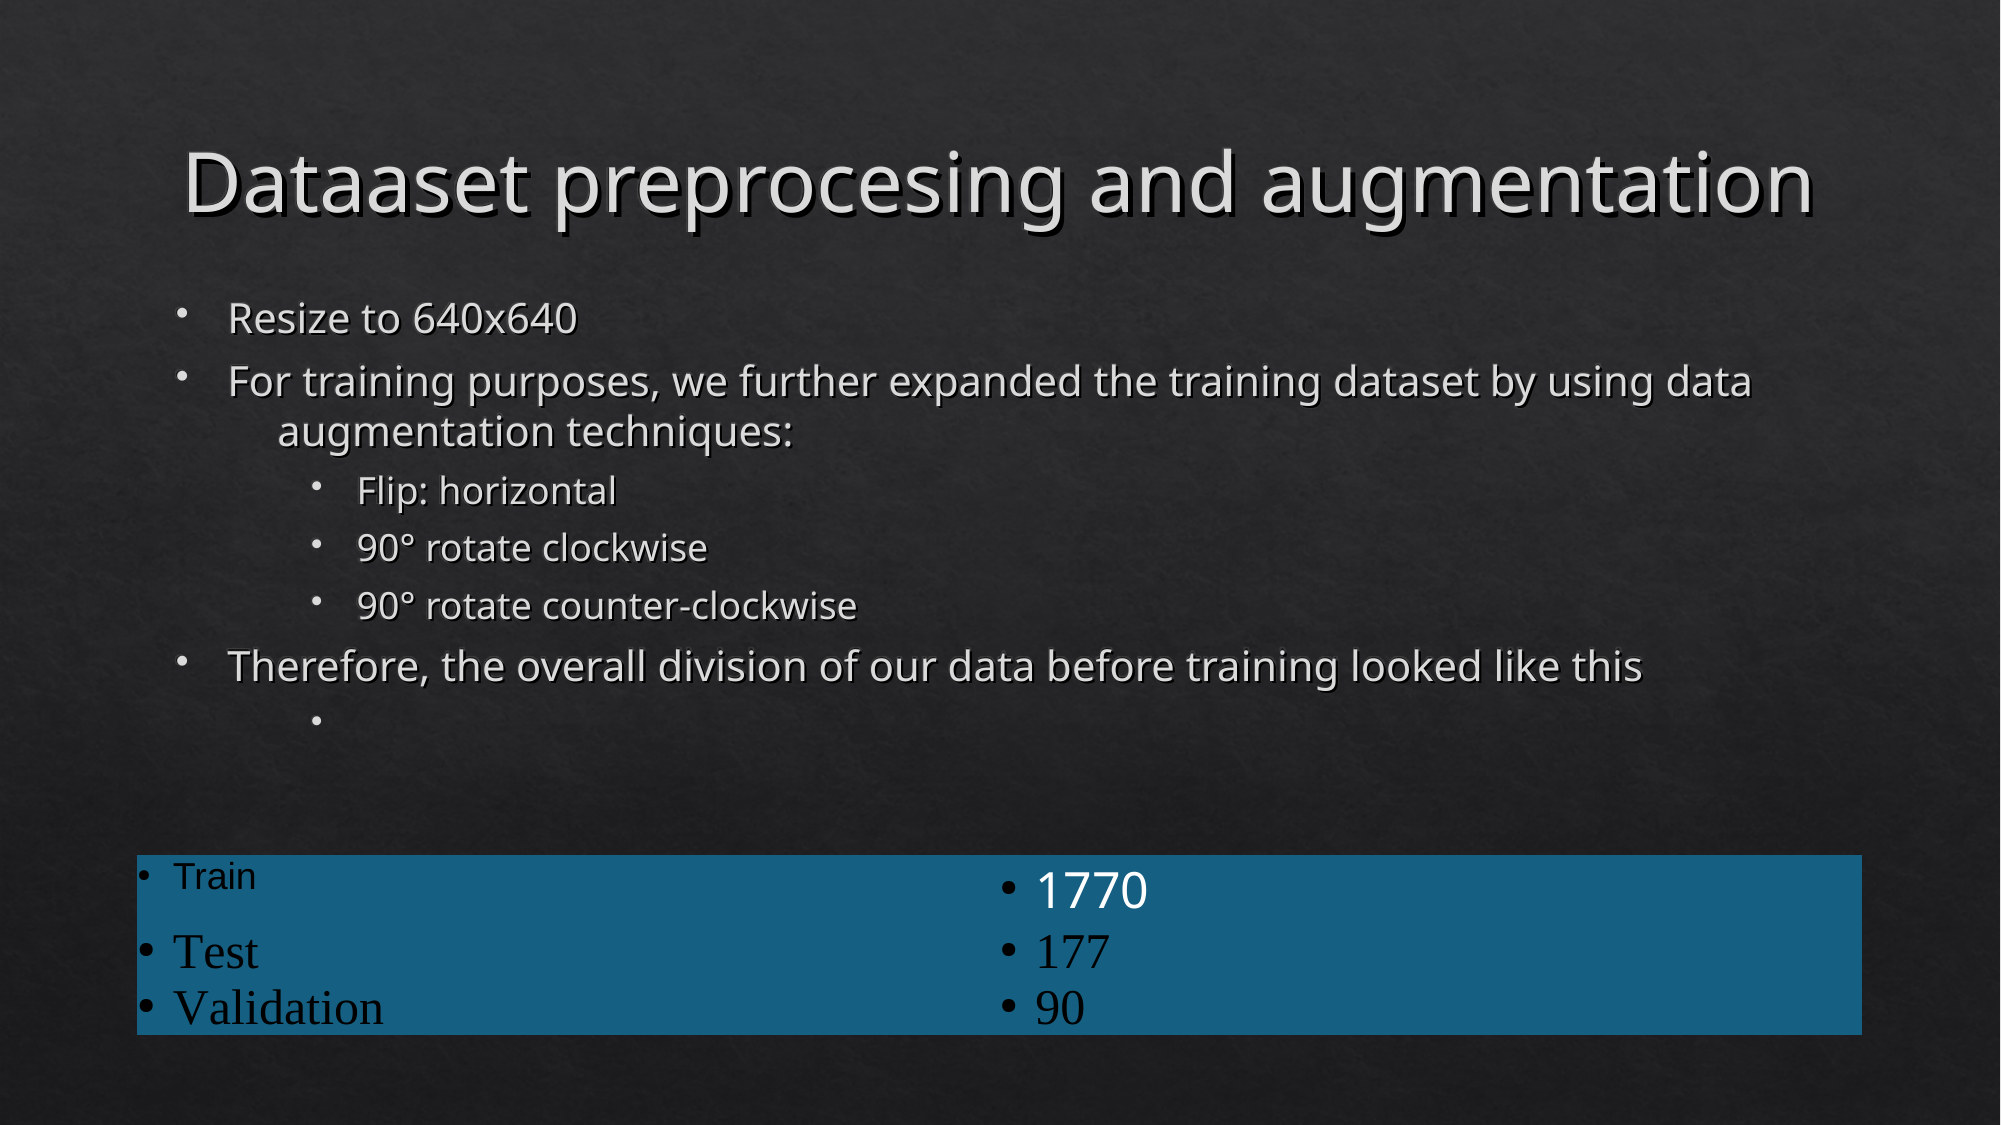

# Dataaset preprocesing and augmentation
Resize to 640x640
For training purposes, we further expanded the training dataset by using data augmentation techniques:
Flip: horizontal
90° rotate clockwise
90° rotate counter-clockwise
Therefore, the overall division of our data before training looked like this
| Train | 1770 |
| --- | --- |
| Test | 177 |
| Validation | 90 |